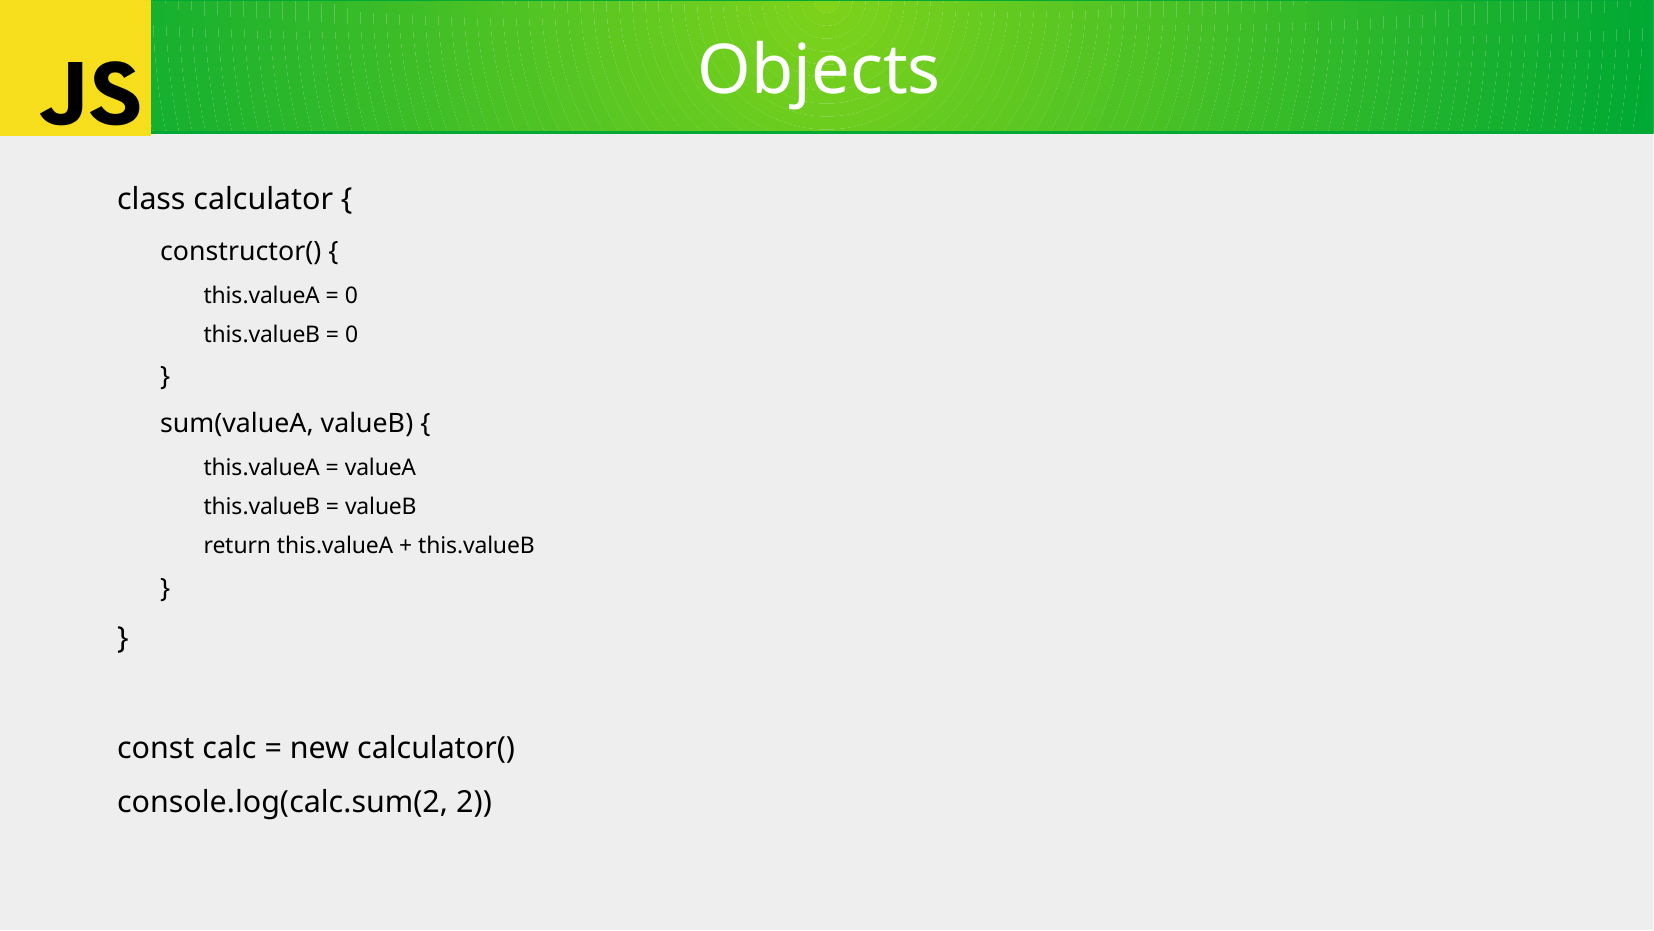

# Objects
class calculator {
constructor() {
this.valueA = 0
this.valueB = 0
}
sum(valueA, valueB) {
this.valueA = valueA
this.valueB = valueB
return this.valueA + this.valueB
}
}
const calc = new calculator()
console.log(calc.sum(2, 2))